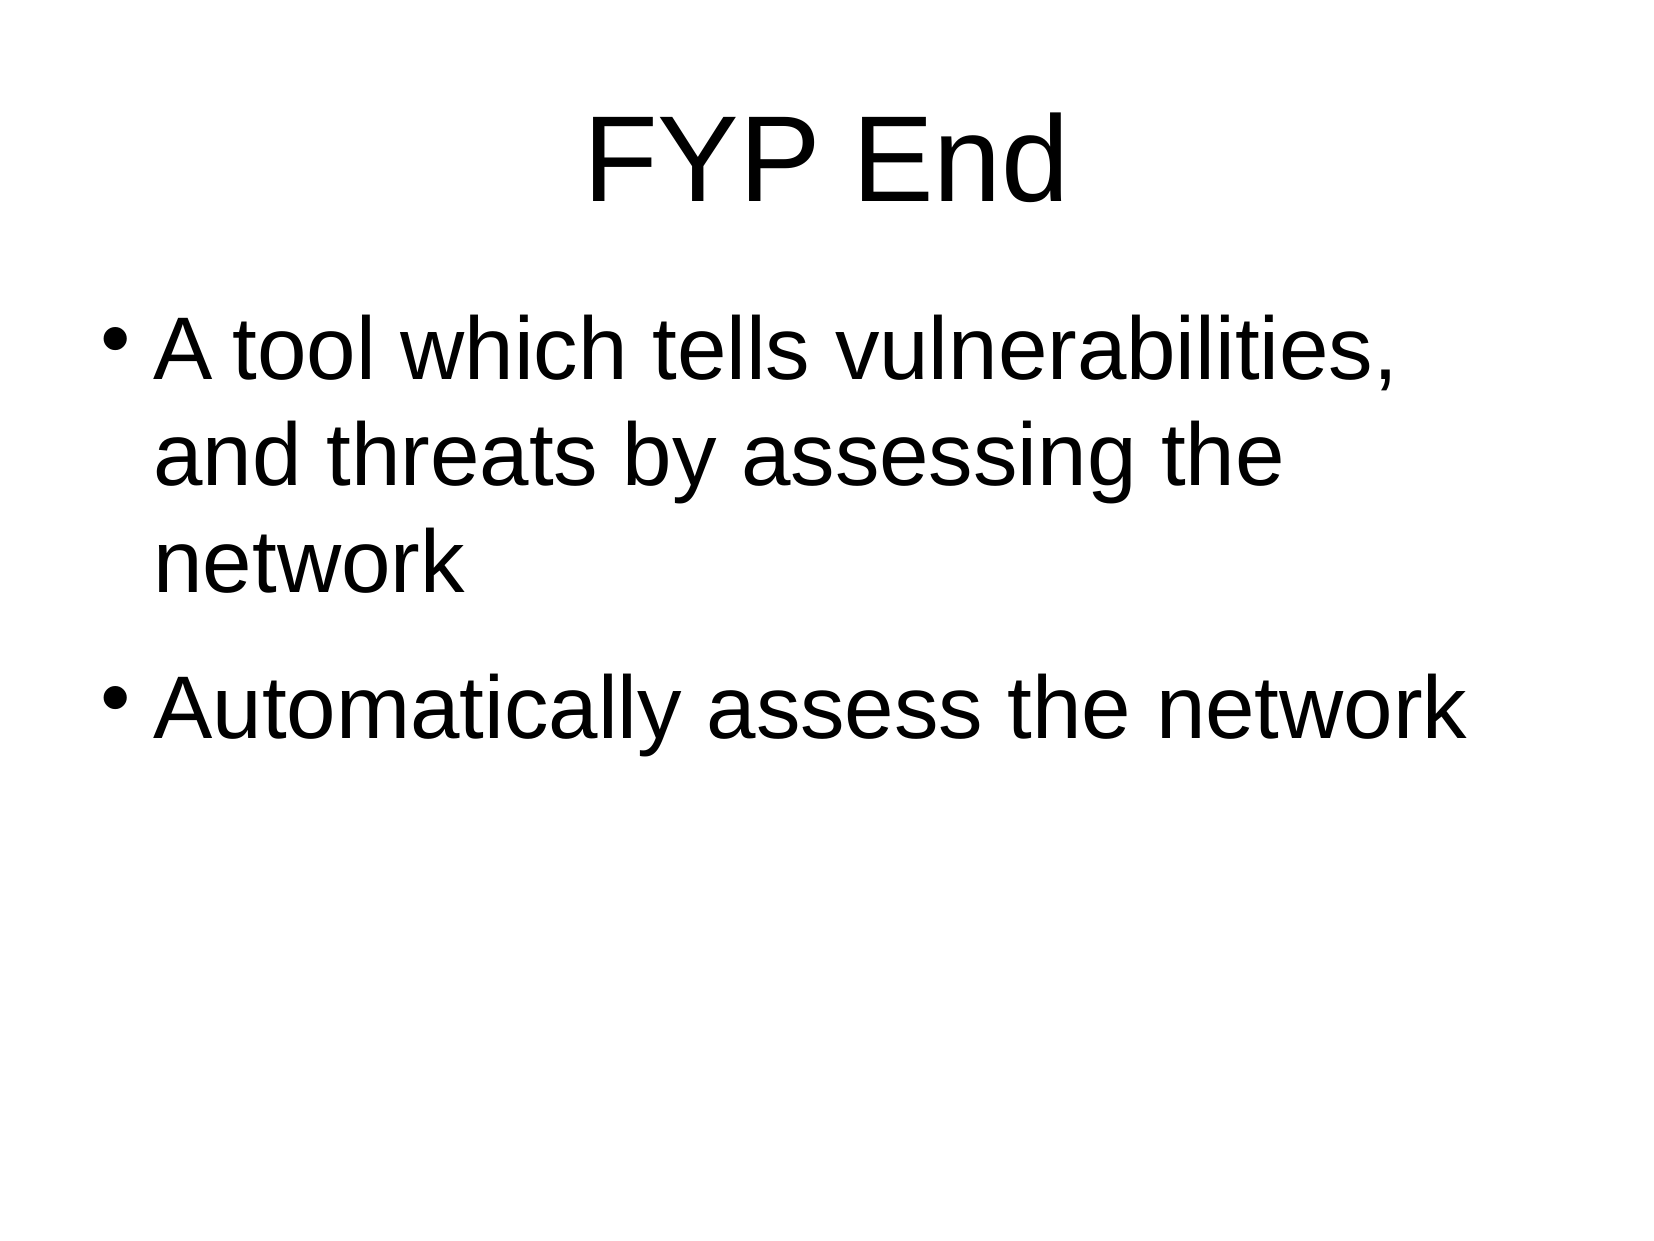

FYP End
A tool which tells vulnerabilities, and threats by assessing the network
Automatically assess the network